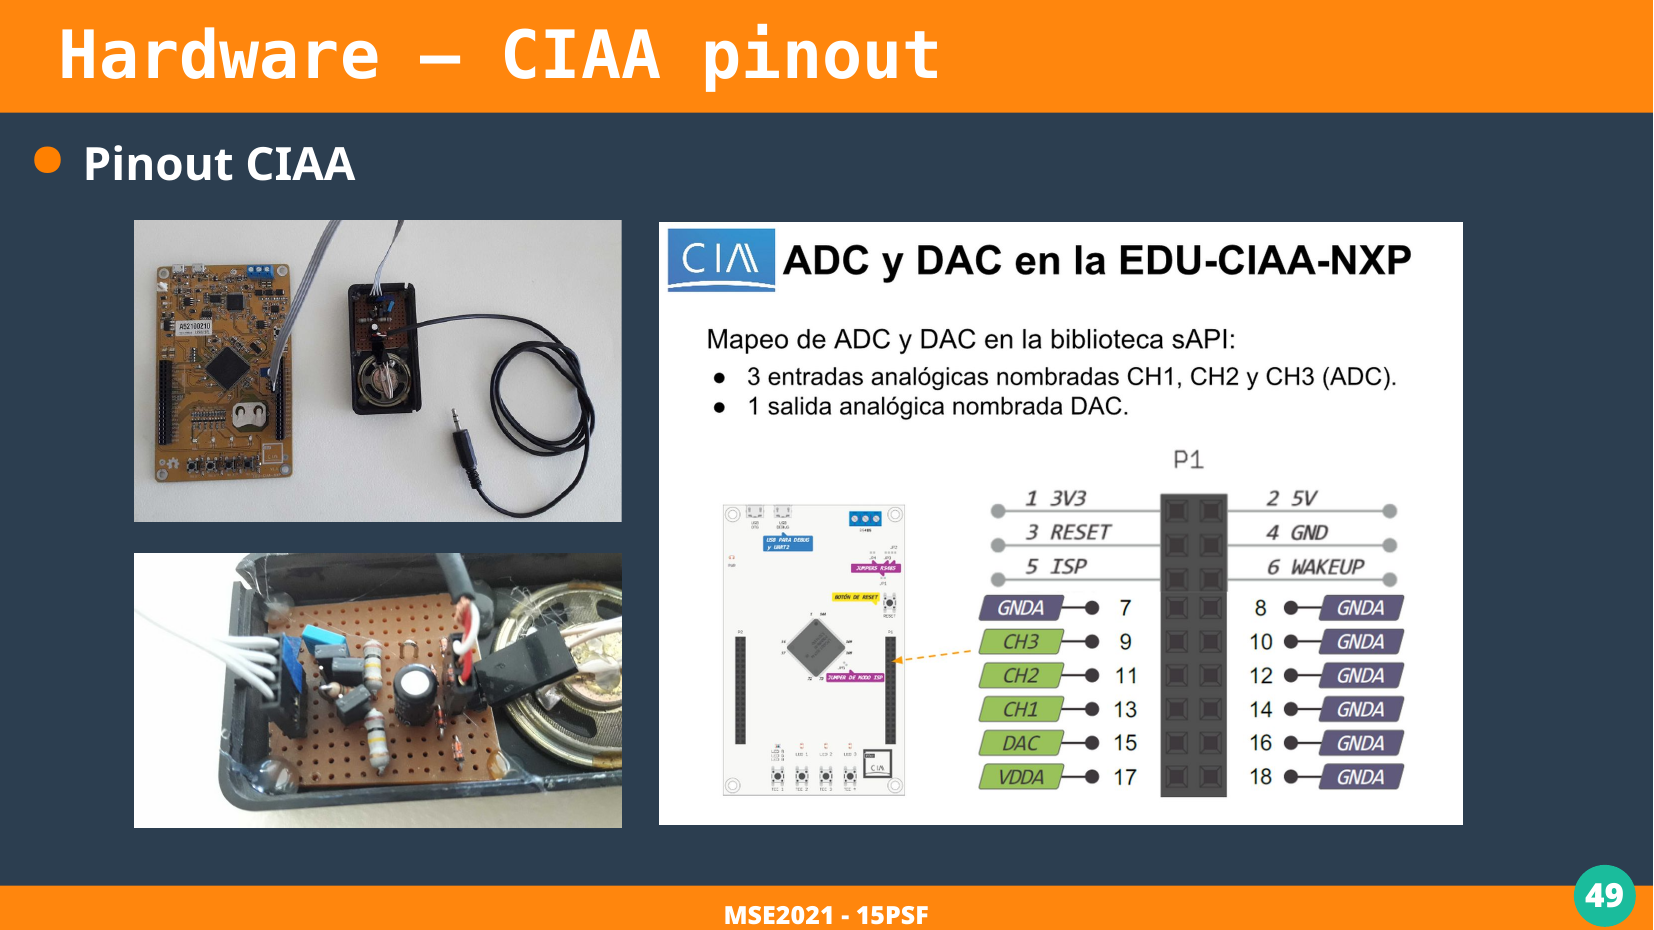

# Hardware – CIAA pinout
Pinout CIAA
MSE2021 - 15PSF